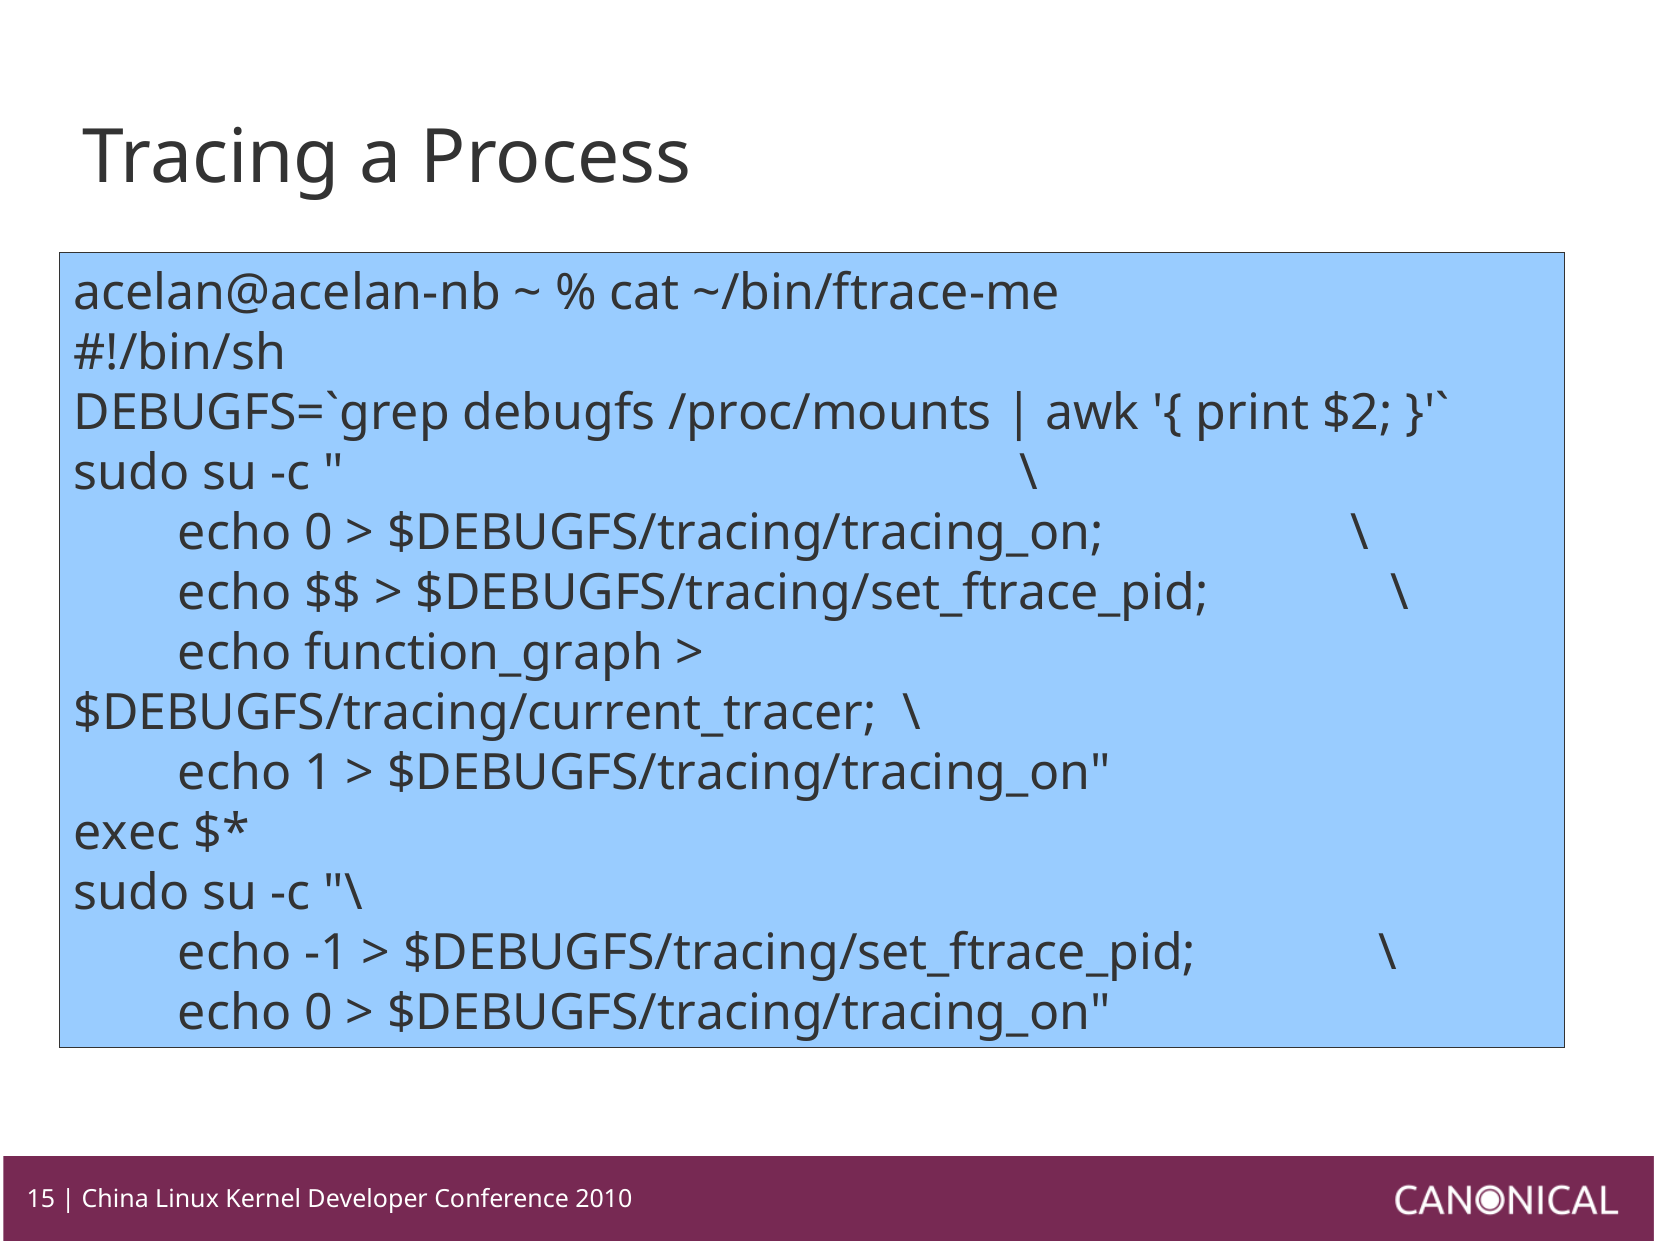

# Tracing a Process
acelan@acelan-nb ~ % cat ~/bin/ftrace-me
#!/bin/sh
DEBUGFS=`grep debugfs /proc/mounts | awk '{ print $2; }'`
sudo su -c " \
 echo 0 > $DEBUGFS/tracing/tracing_on; \
 echo $$ > $DEBUGFS/tracing/set_ftrace_pid; \
 echo function_graph > $DEBUGFS/tracing/current_tracer; \
 echo 1 > $DEBUGFS/tracing/tracing_on"
exec $*
sudo su -c "\
 echo -1 > $DEBUGFS/tracing/set_ftrace_pid; \
 echo 0 > $DEBUGFS/tracing/tracing_on"